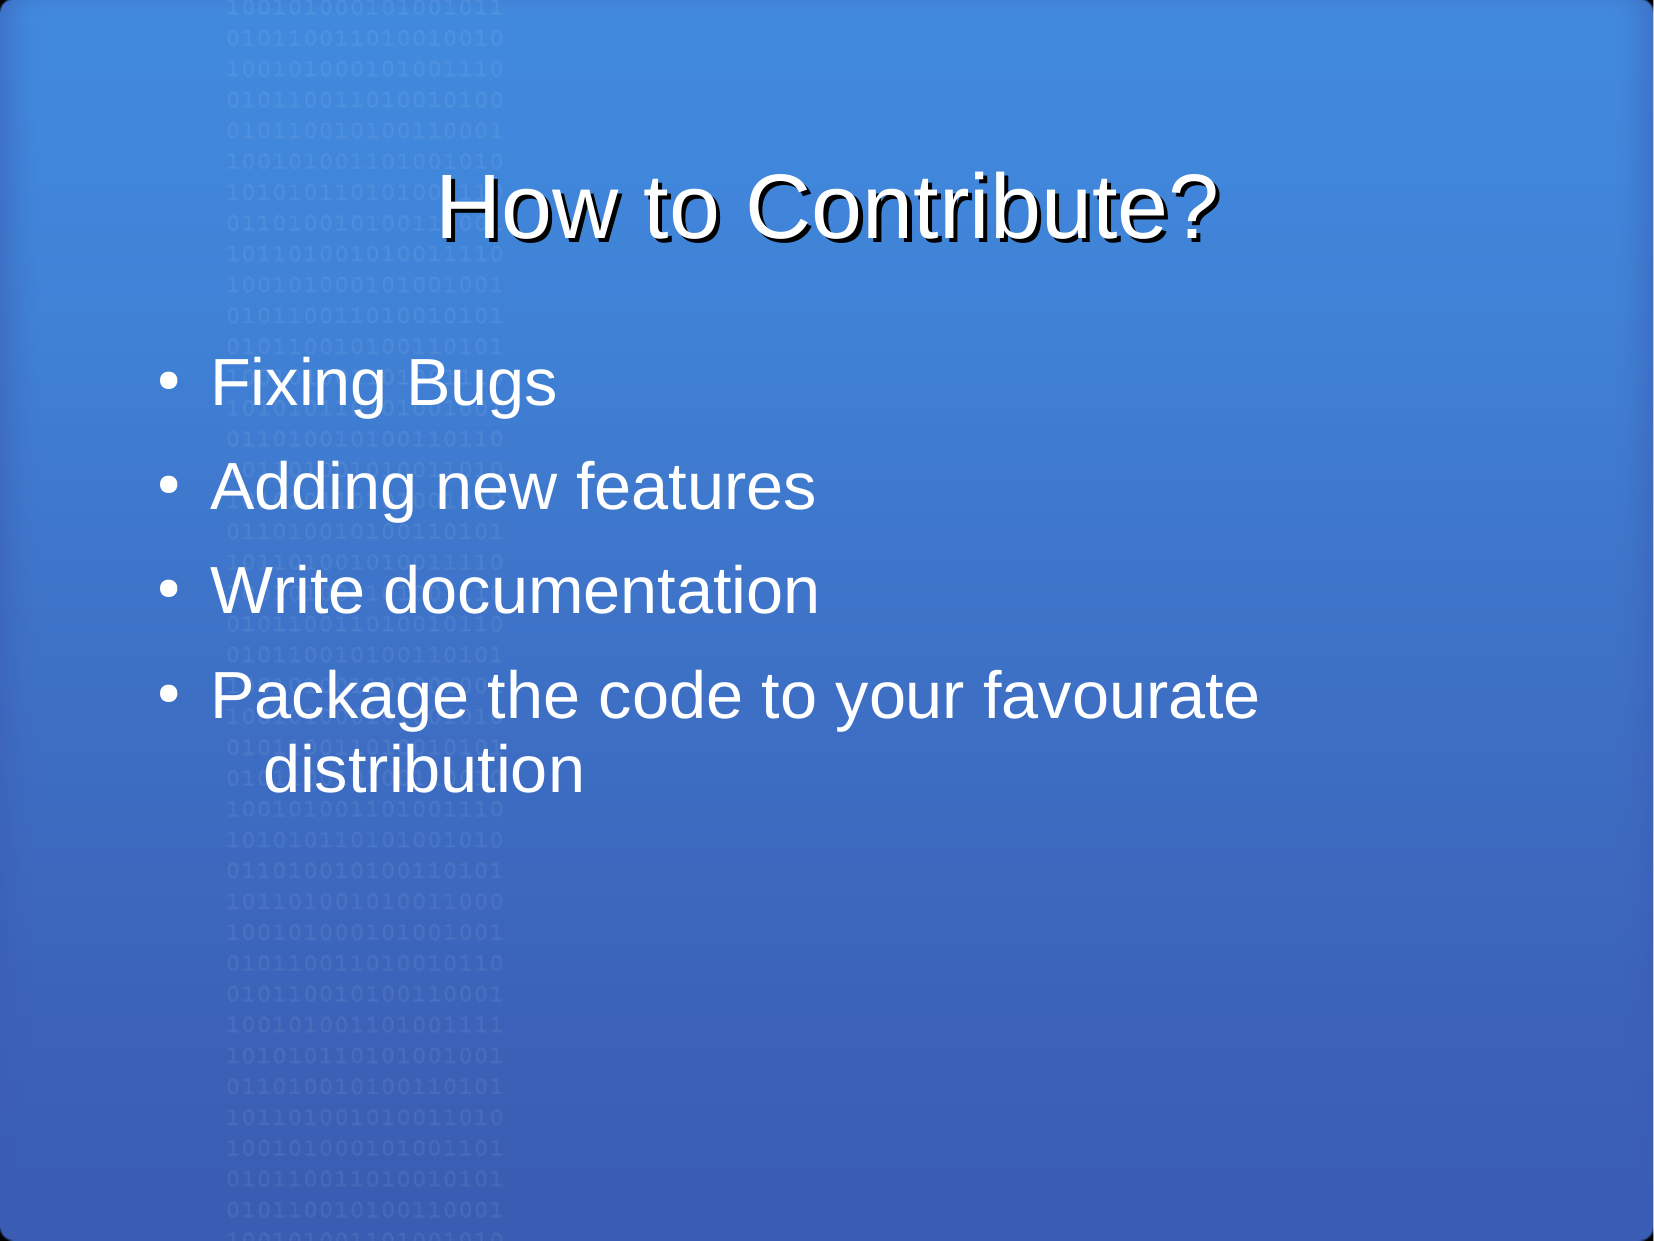

# How to Contribute?
Fixing Bugs
Adding new features
Write documentation
Package the code to your favourate distribution